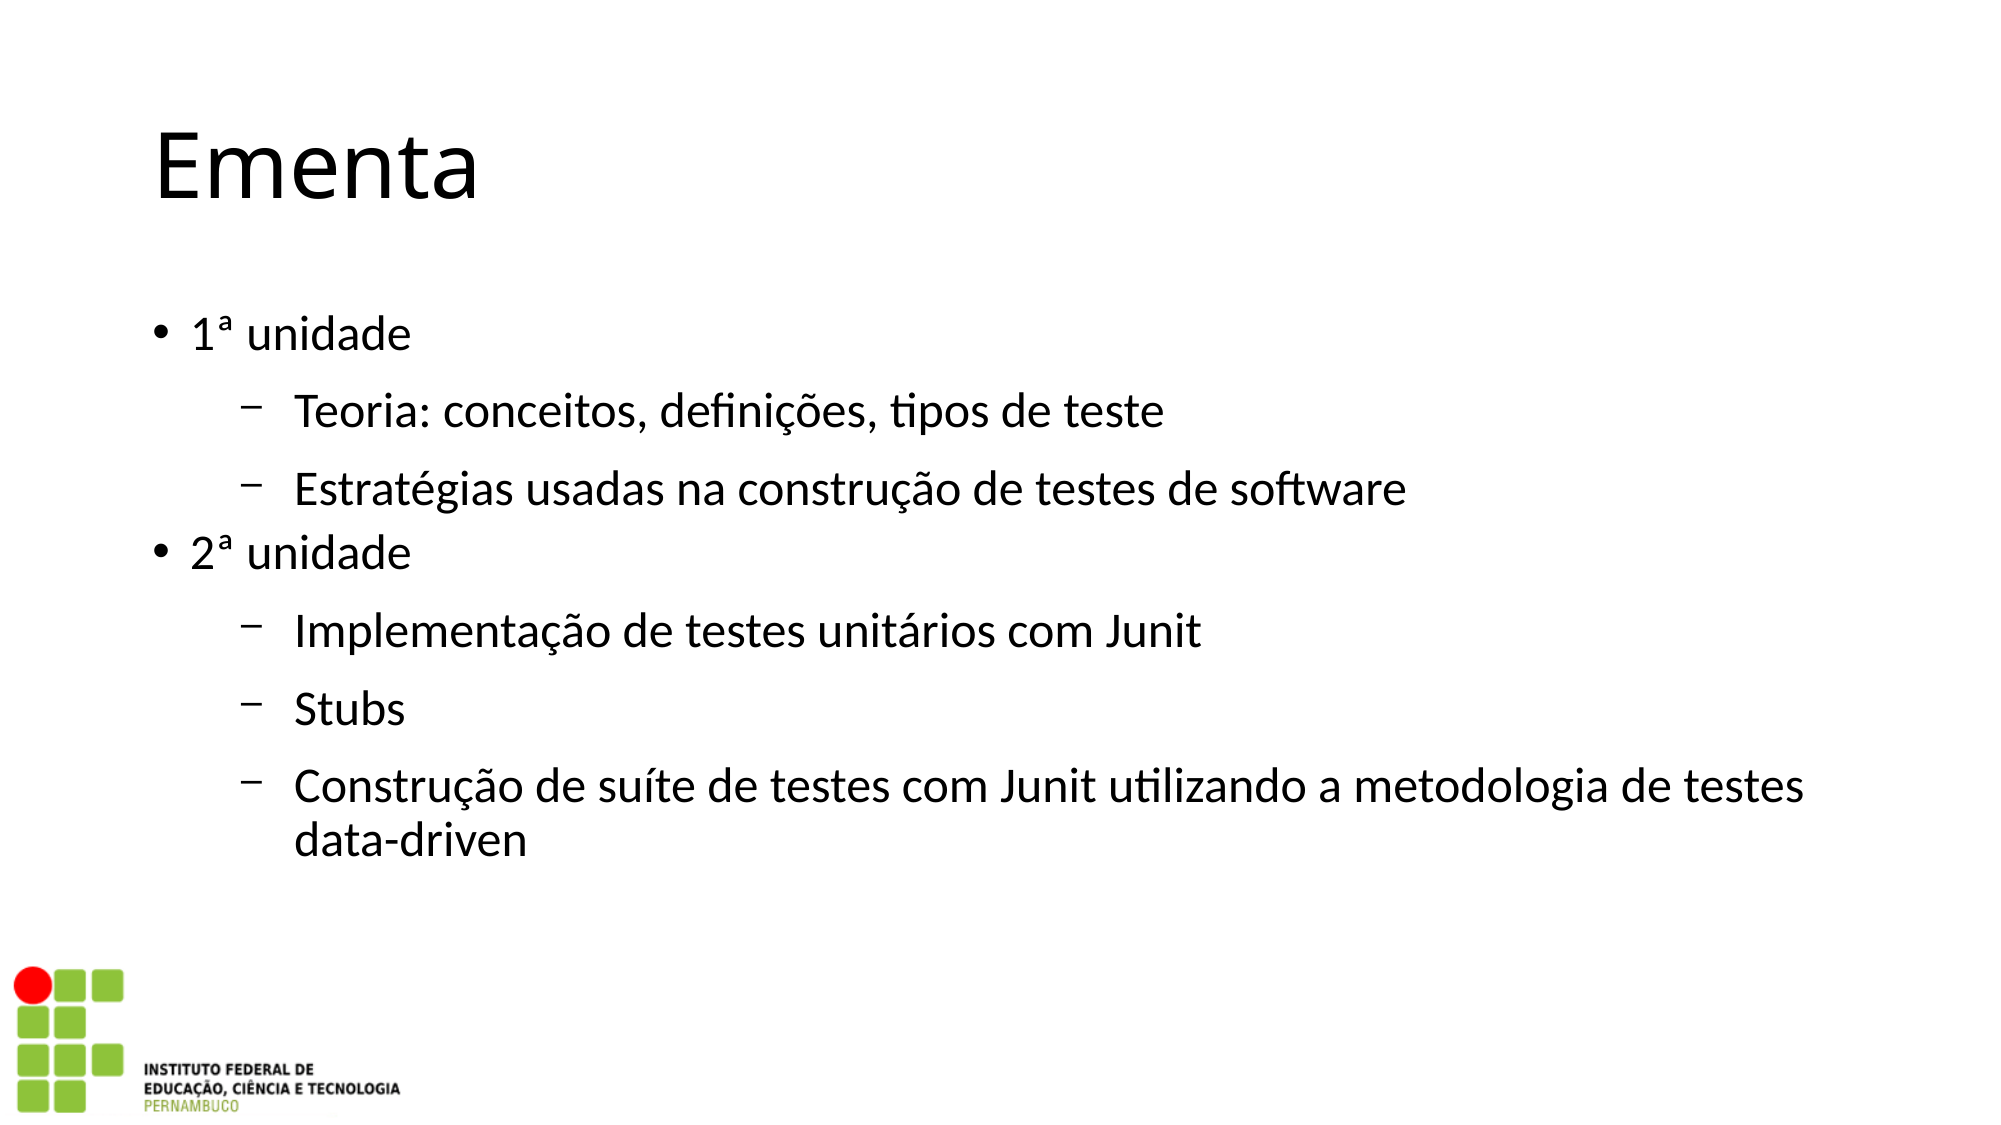

# Ementa
1ª unidade
Teoria: conceitos, definições, tipos de teste
Estratégias usadas na construção de testes de software
2ª unidade
Implementação de testes unitários com Junit
Stubs
Construção de suíte de testes com Junit utilizando a metodologia de testes data-driven